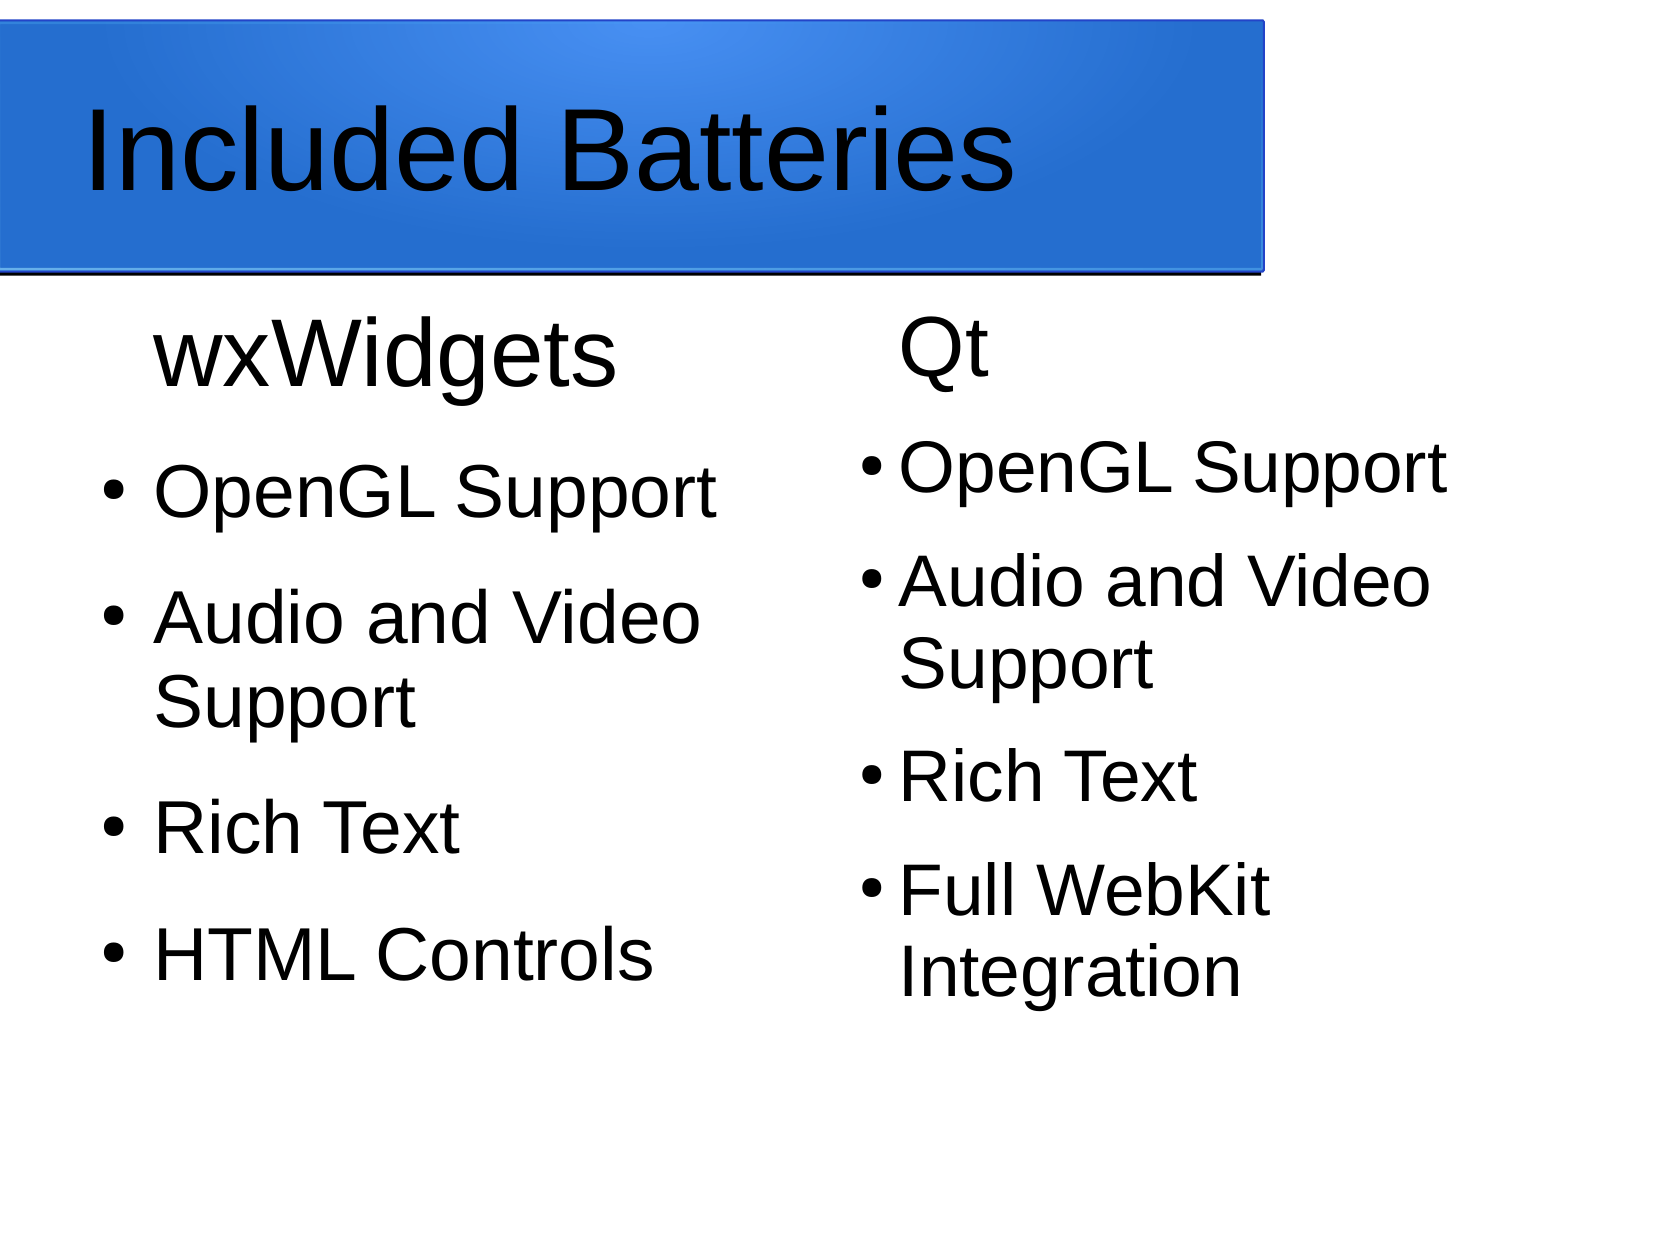

# Included Batteries
wxWidgets
OpenGL Support
Audio and Video Support
Rich Text
HTML Controls
Qt
OpenGL Support
Audio and Video Support
Rich Text
Full WebKit Integration